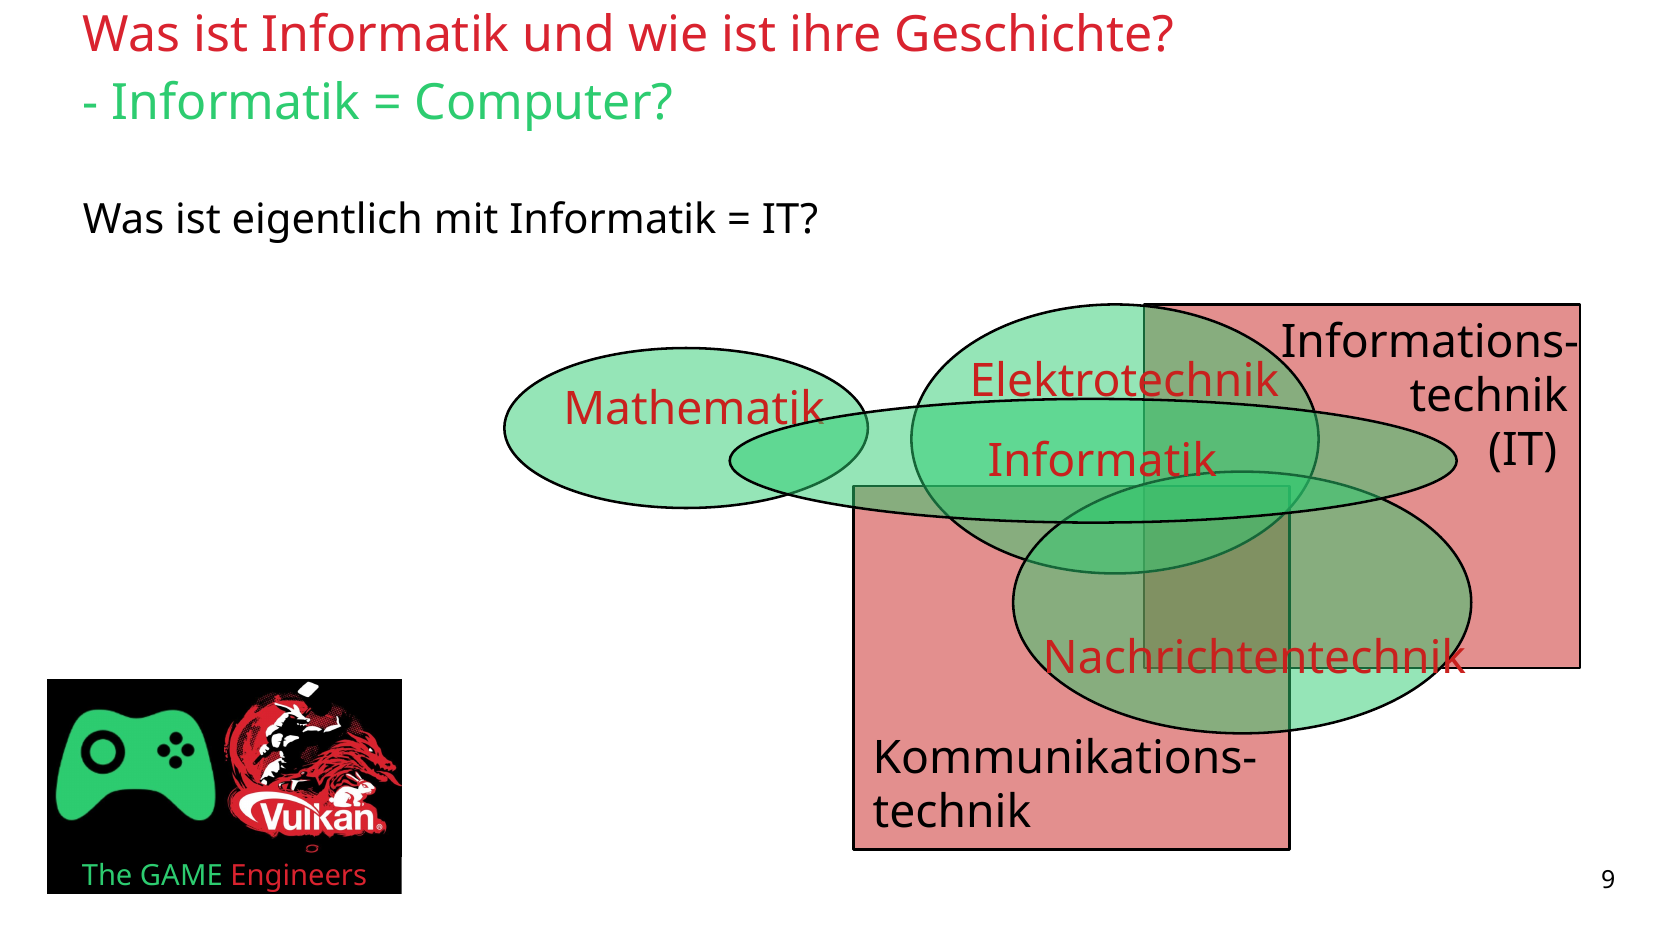

# Was ist Informatik und wie ist ihre Geschichte? - Informatik = Computer?
Was ist eigentlich mit Informatik = IT?